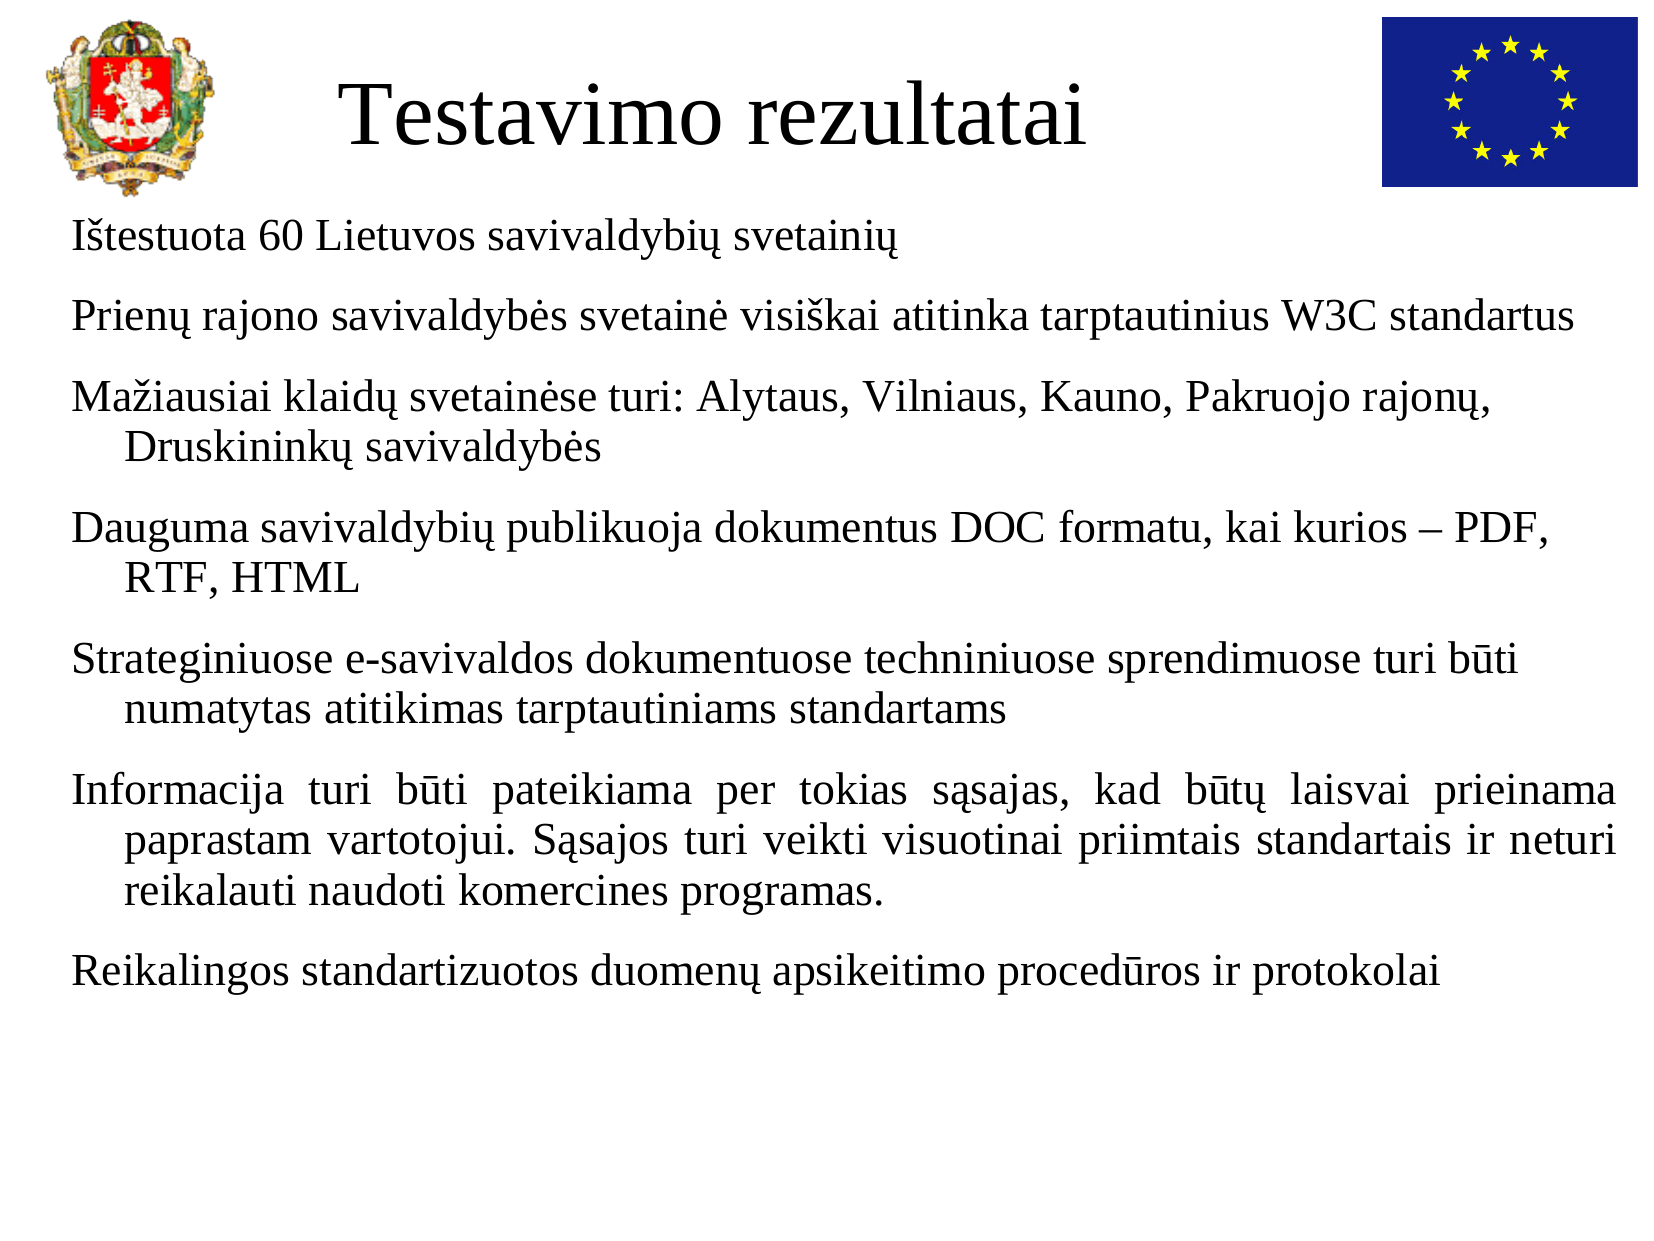

# Testavimo rezultatai
Ištestuota 60 Lietuvos savivaldybių svetainių
Prienų rajono savivaldybės svetainė visiškai atitinka tarptautinius W3C standartus
Mažiausiai klaidų svetainėse turi: Alytaus, Vilniaus, Kauno, Pakruojo rajonų, Druskininkų savivaldybės
Dauguma savivaldybių publikuoja dokumentus DOC formatu, kai kurios – PDF, RTF, HTML
Strateginiuose e-savivaldos dokumentuose techniniuose sprendimuose turi būti numatytas atitikimas tarptautiniams standartams
Informacija turi būti pateikiama per tokias sąsajas, kad būtų laisvai prieinama paprastam vartotojui. Sąsajos turi veikti visuotinai priimtais standartais ir neturi reikalauti naudoti komercines programas.
Reikalingos standartizuotos duomenų apsikeitimo procedūros ir protokolai